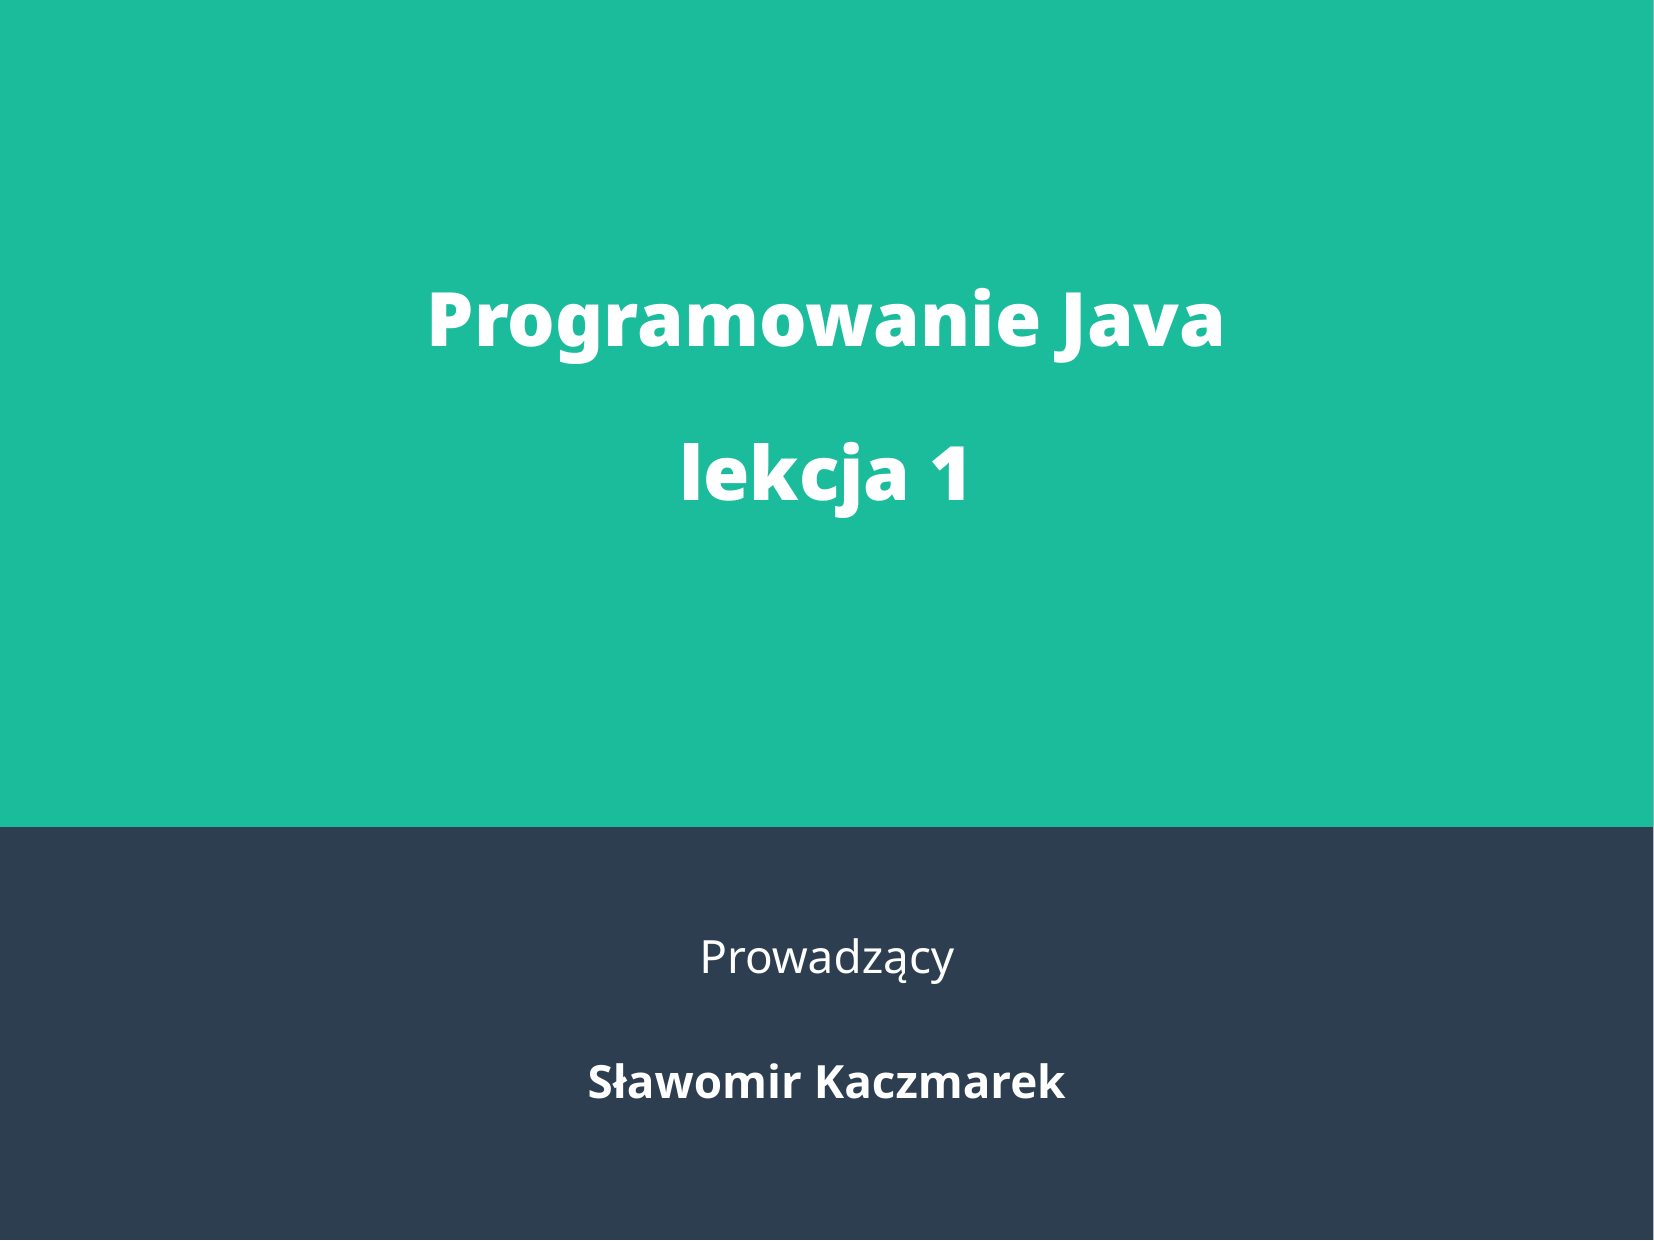

# Programowanie Java lekcja 1
Prowadzący
Sławomir Kaczmarek